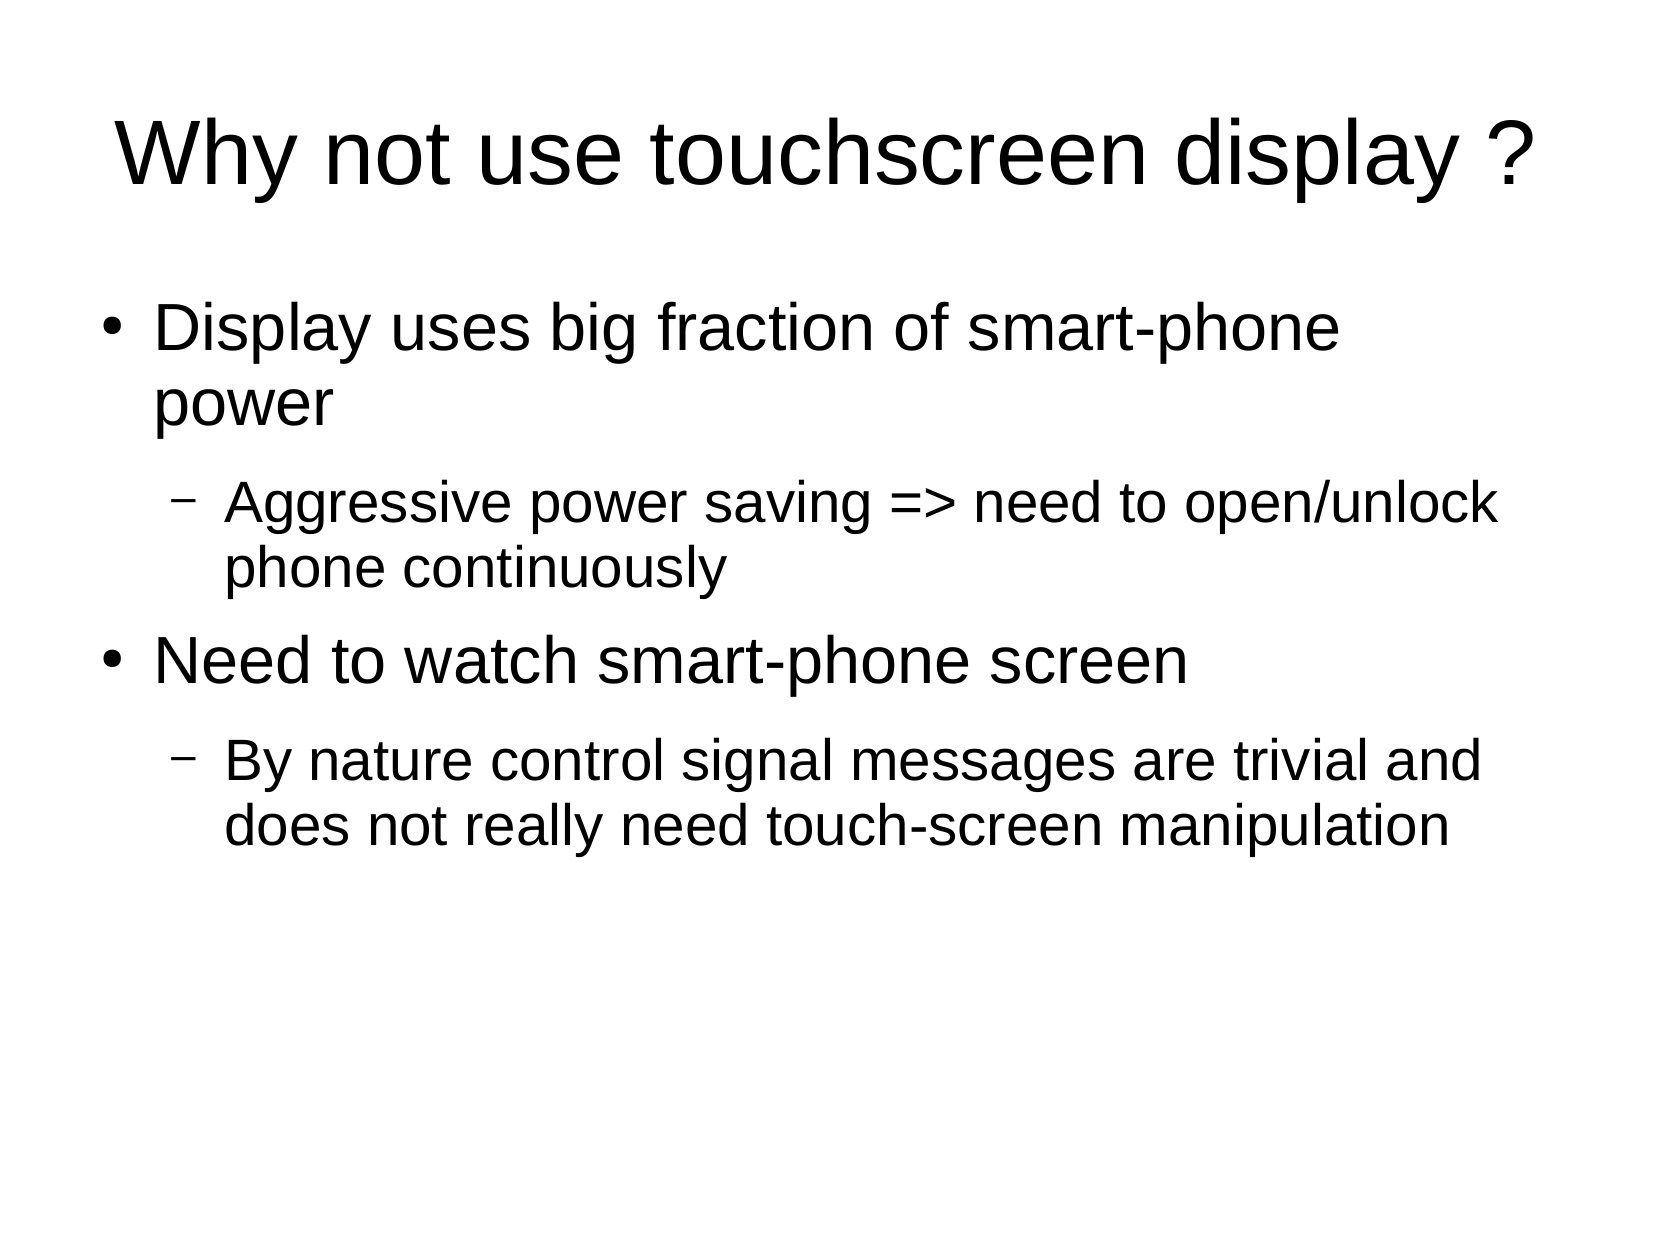

# Why not use touchscreen display ?
Display uses big fraction of smart-phone power
Aggressive power saving => need to open/unlock phone continuously
Need to watch smart-phone screen
By nature control signal messages are trivial and does not really need touch-screen manipulation